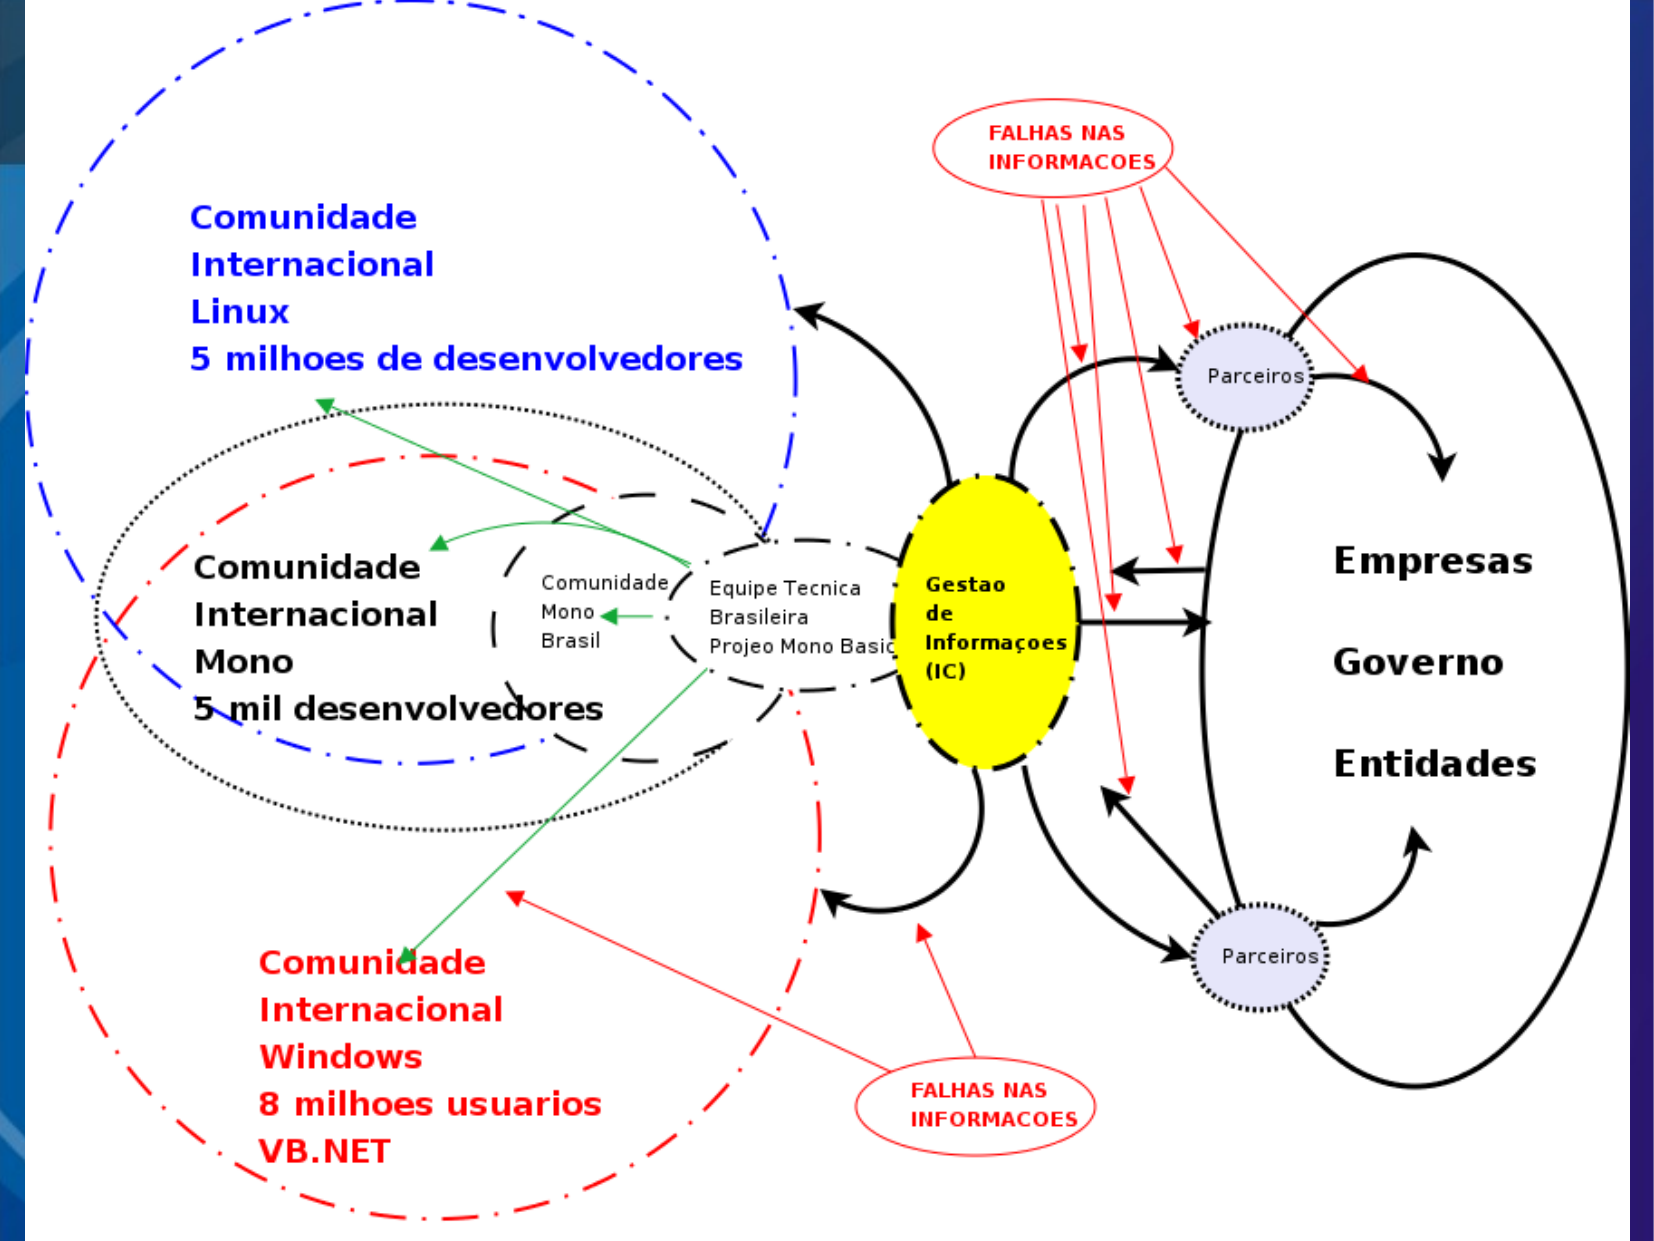

# Dificuldades encontradas no tratamento da Informação